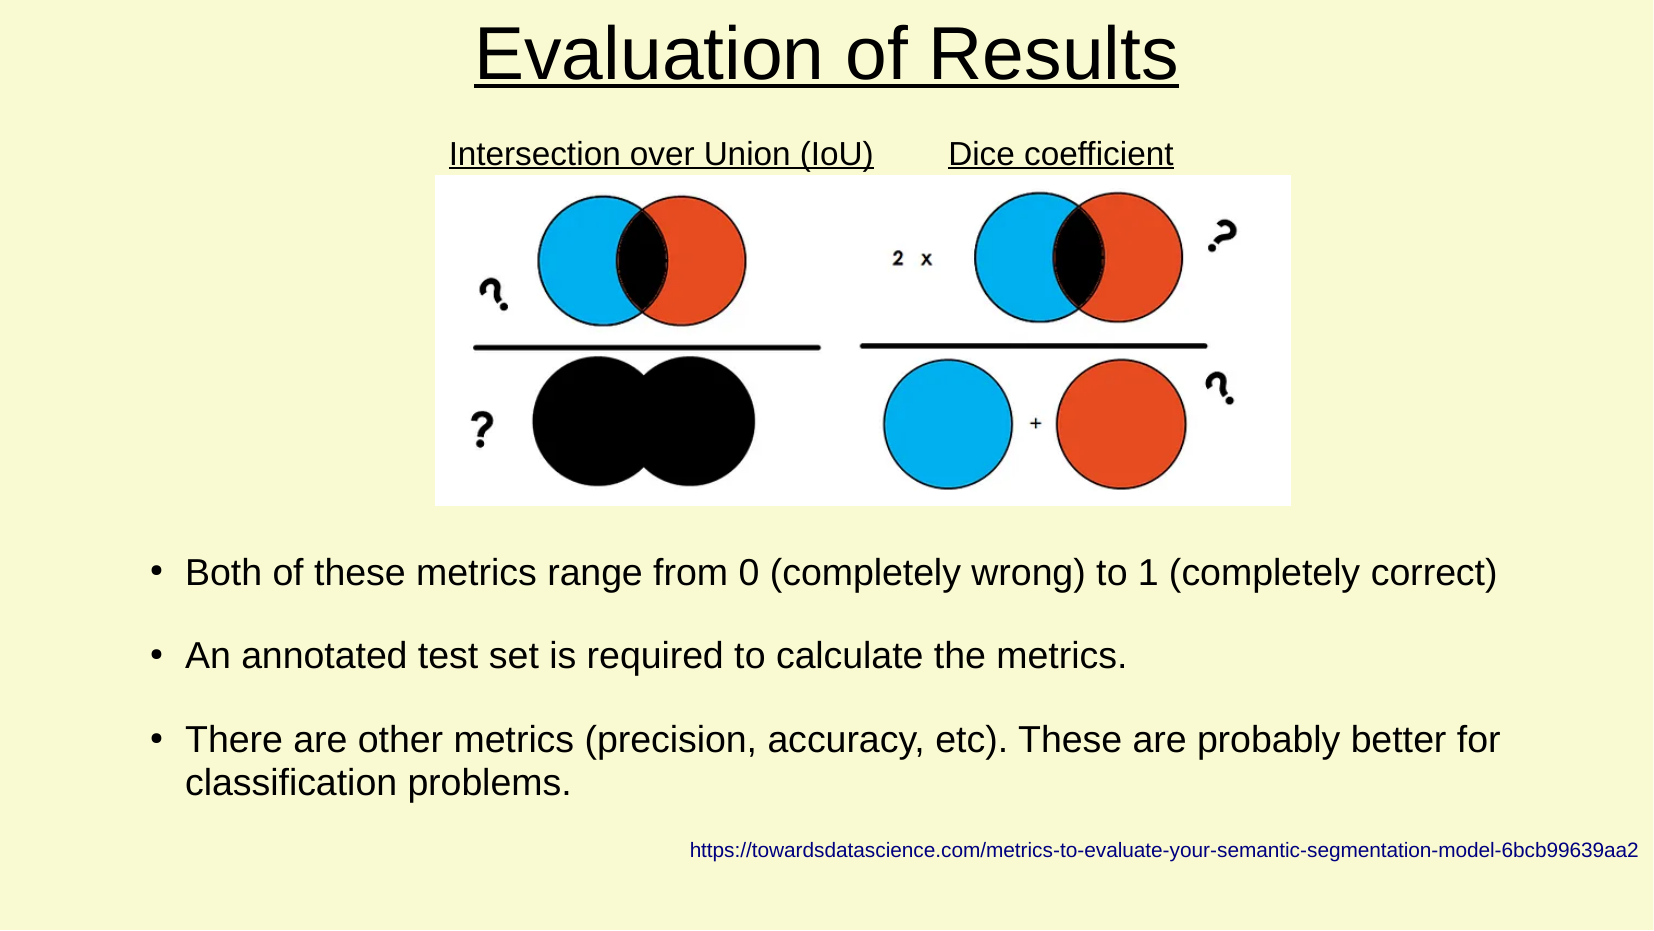

# Evaluation of Results
Intersection over Union (IoU) Dice coefficient
Both of these metrics range from 0 (completely wrong) to 1 (completely correct)
An annotated test set is required to calculate the metrics.
There are other metrics (precision, accuracy, etc). These are probably better for classification problems.
https://towardsdatascience.com/metrics-to-evaluate-your-semantic-segmentation-model-6bcb99639aa2